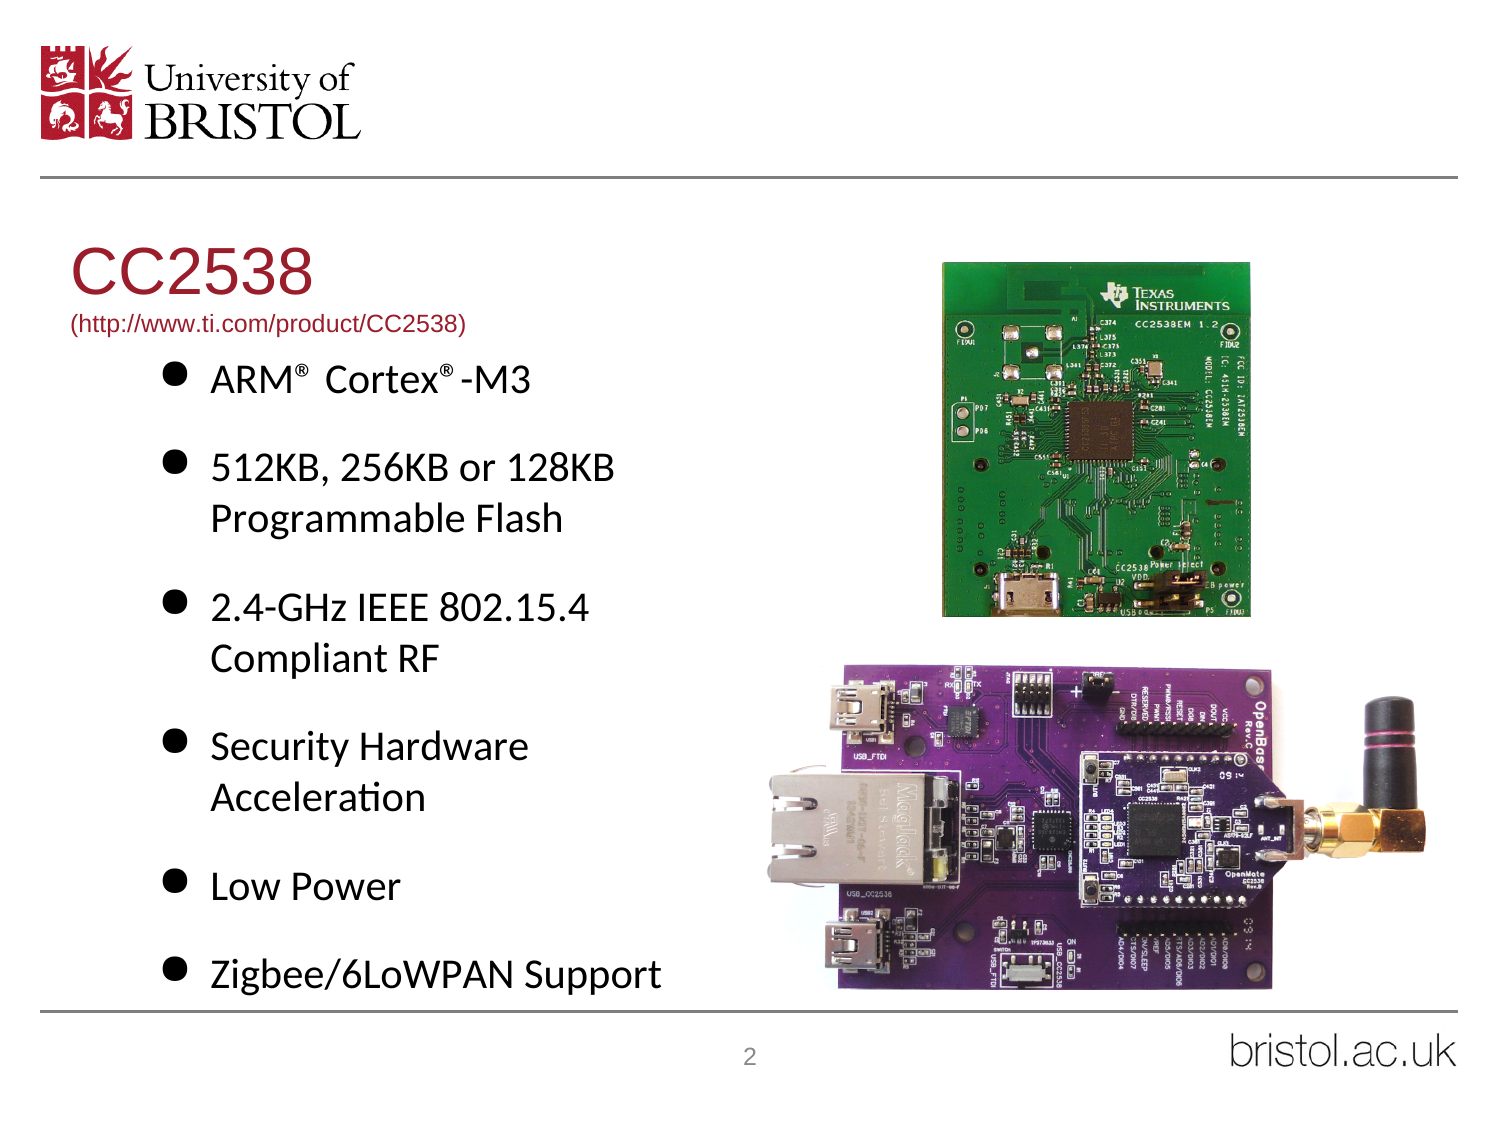

CC2538
(http://www.ti.com/product/CC2538)
# ARM® Cortex®-M3
512KB, 256KB or 128KB Programmable Flash
2.4-GHz IEEE 802.15.4 Compliant RF
Security Hardware Acceleration
Low Power
Zigbee/6LoWPAN Support